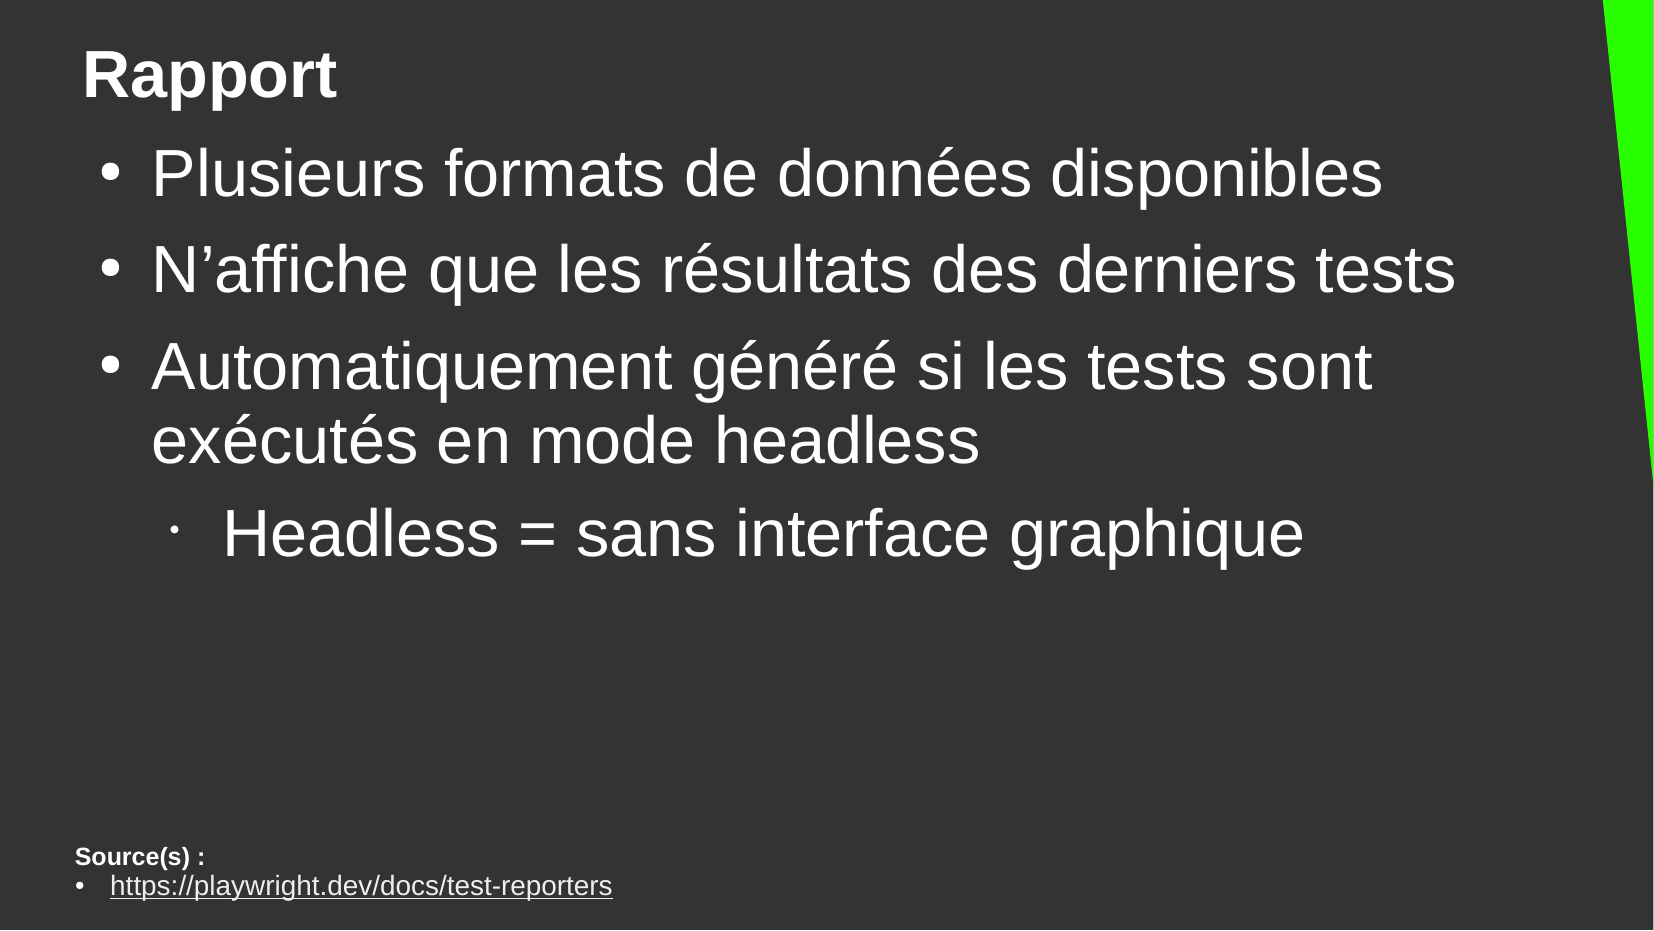

# Rapport
Plusieurs formats de données disponibles
N’affiche que les résultats des derniers tests
Automatiquement généré si les tests sont exécutés en mode headless
Headless = sans interface graphique
Source(s) :
https://playwright.dev/docs/test-reporters